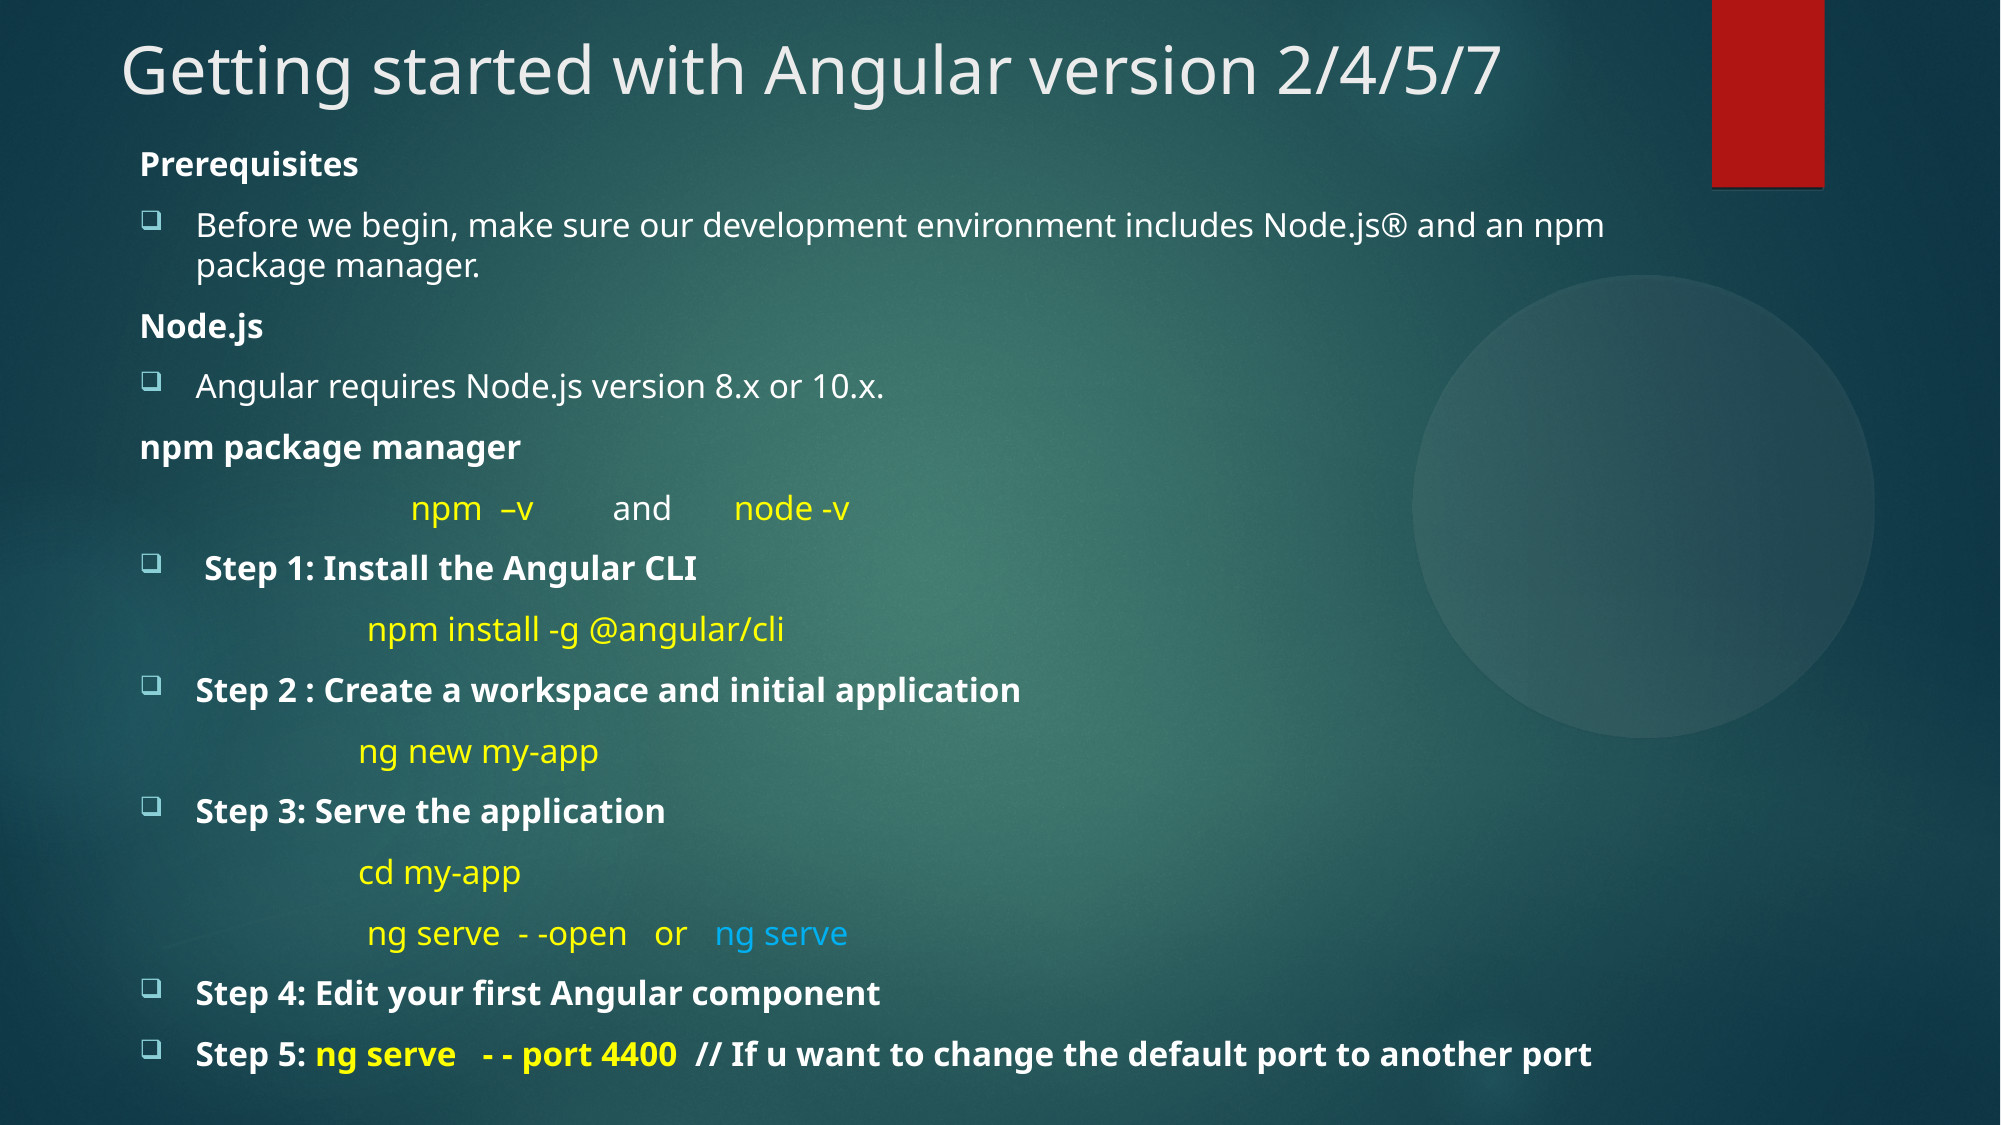

Getting started with Angular version 2/4/5/7
Prerequisites
Before we begin, make sure our development environment includes Node.js® and an npm package manager.
Node.js
Angular requires Node.js version 8.x or 10.x.
npm package manager
 npm –v and node -v
 Step 1: Install the Angular CLI
 npm install -g @angular/cli
Step 2 : Create a workspace and initial application
 ng new my-app
Step 3: Serve the application
 cd my-app
 ng serve - -open or ng serve
Step 4: Edit your first Angular component
Step 5: ng serve - - port 4400 // If u want to change the default port to another port